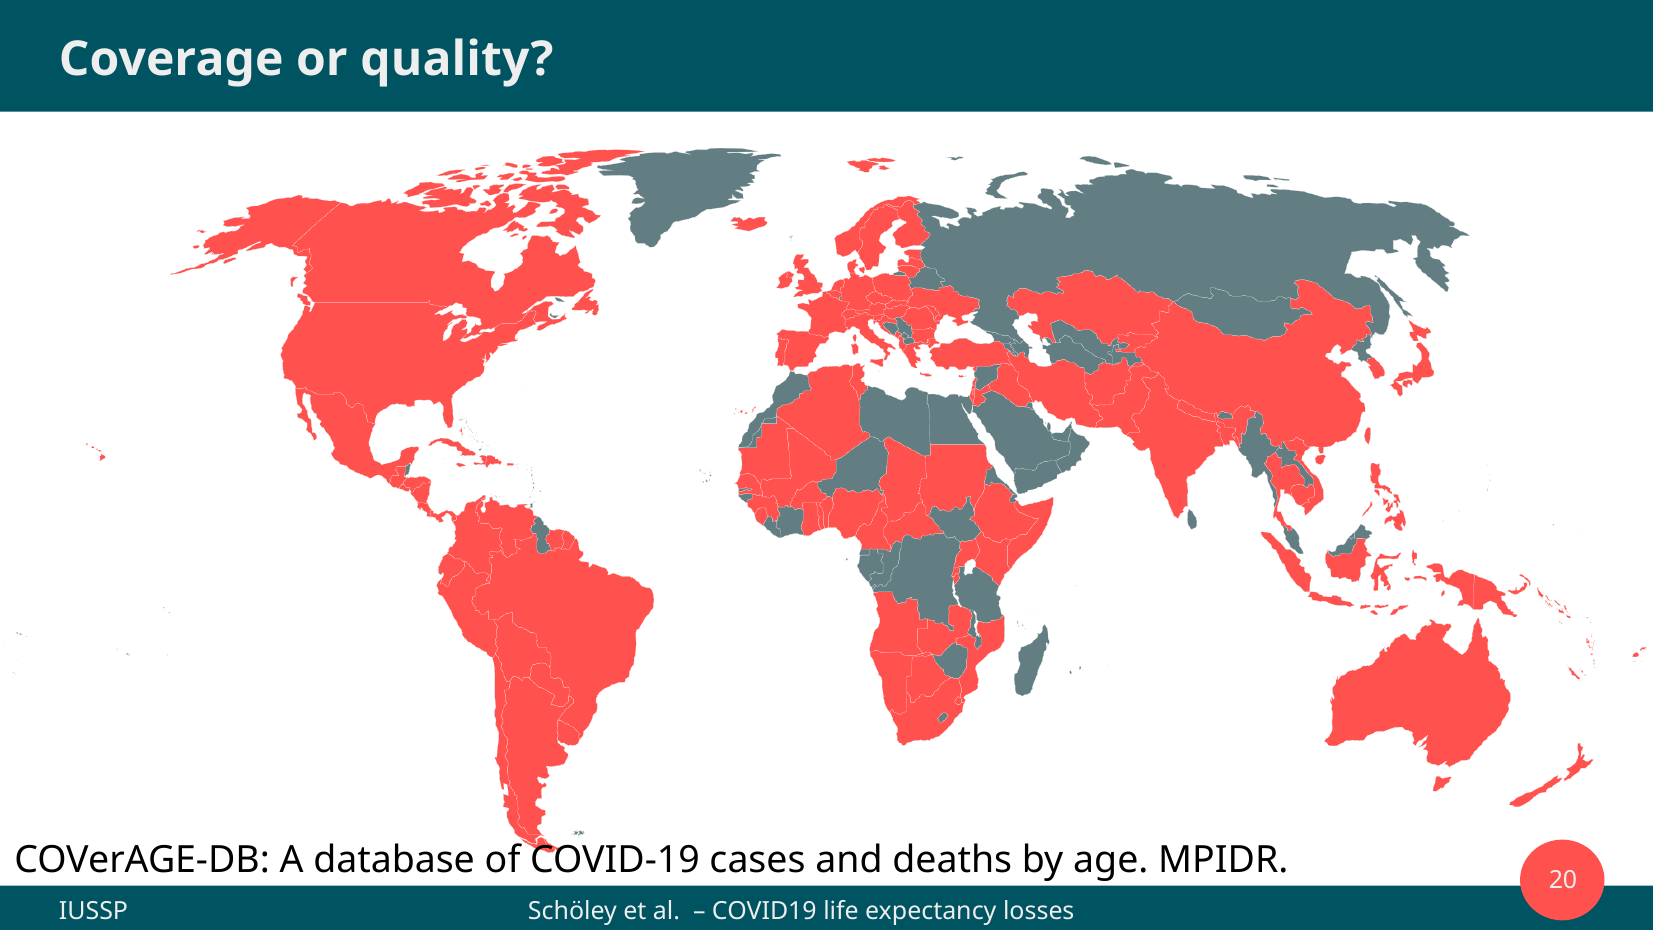

# Coverage or quality?
COVerAGE-DB: A database of COVID-19 cases and deaths by age. MPIDR.
20
IUSSP
Schöley et al. – COVID19 life expectancy losses